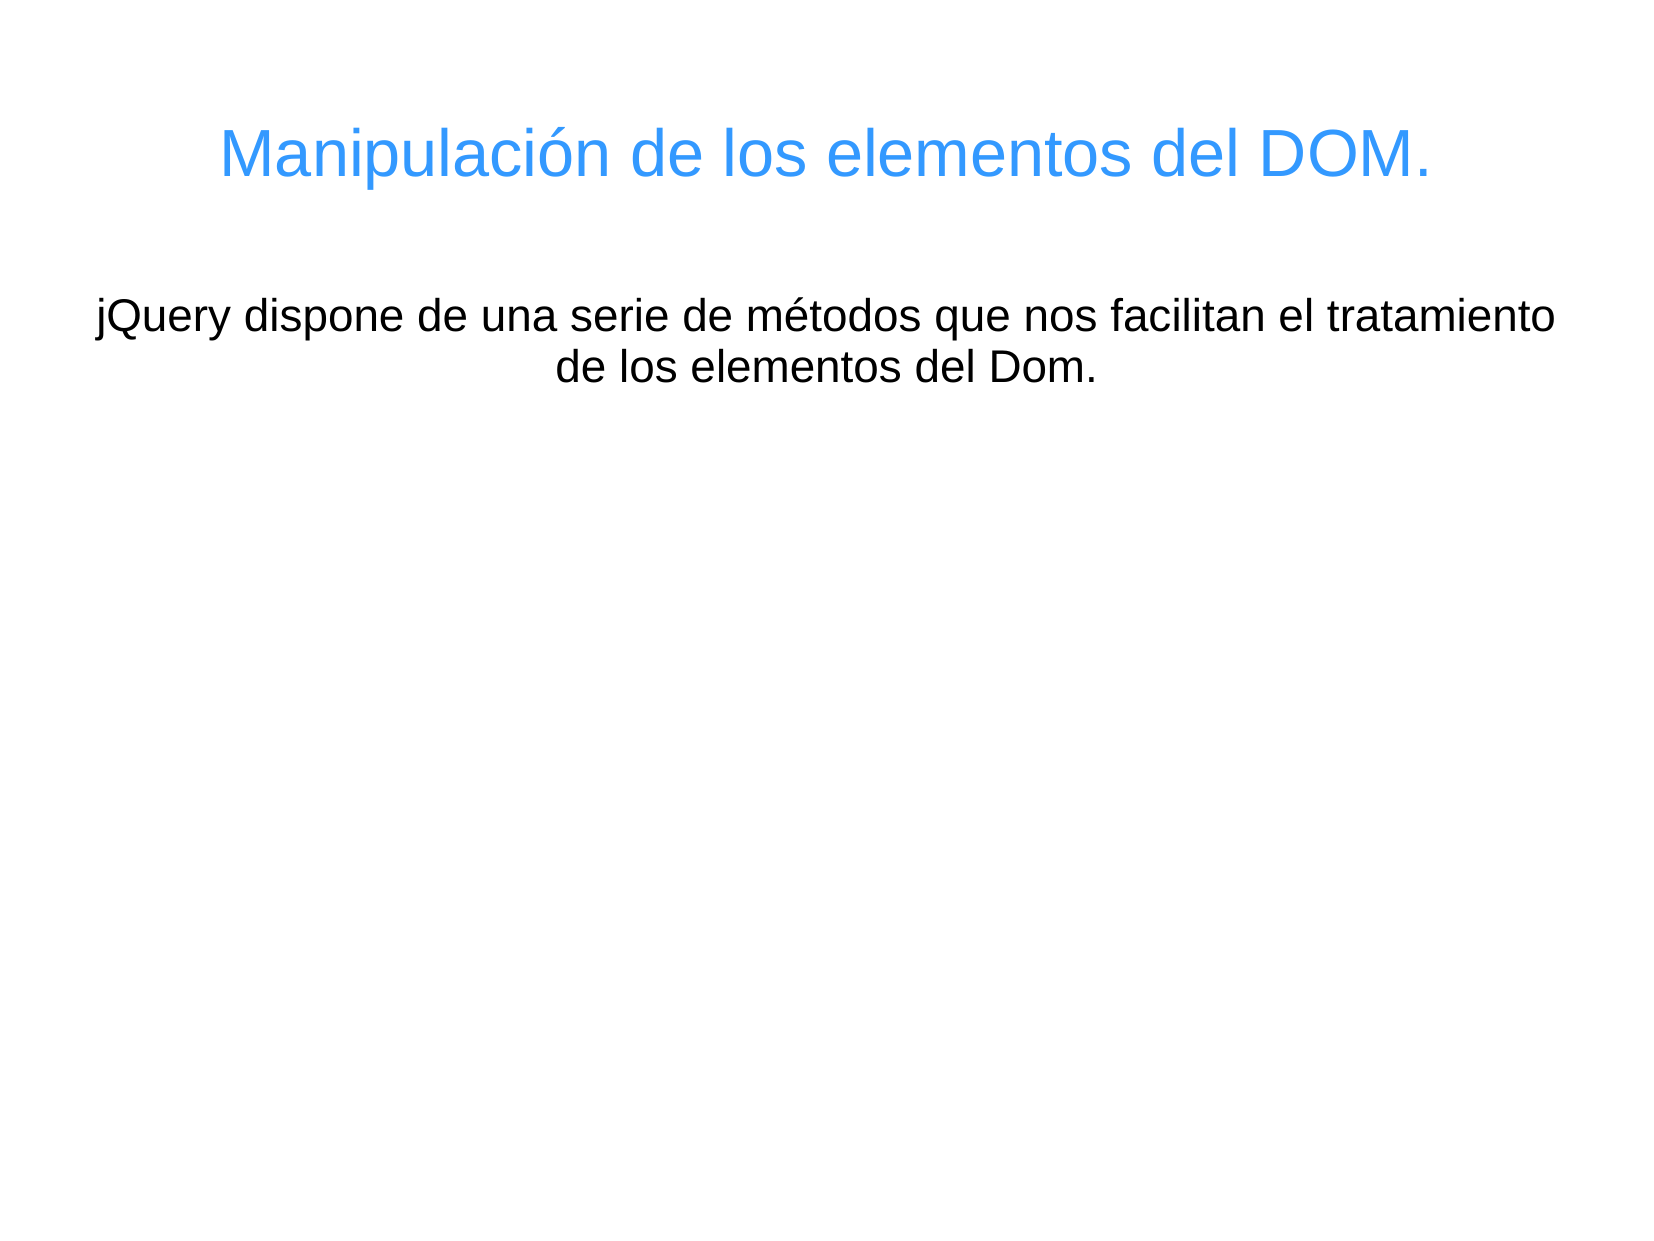

# Manipulación de los elementos del DOM.
jQuery dispone de una serie de métodos que nos facilitan el tratamiento de los elementos del Dom.